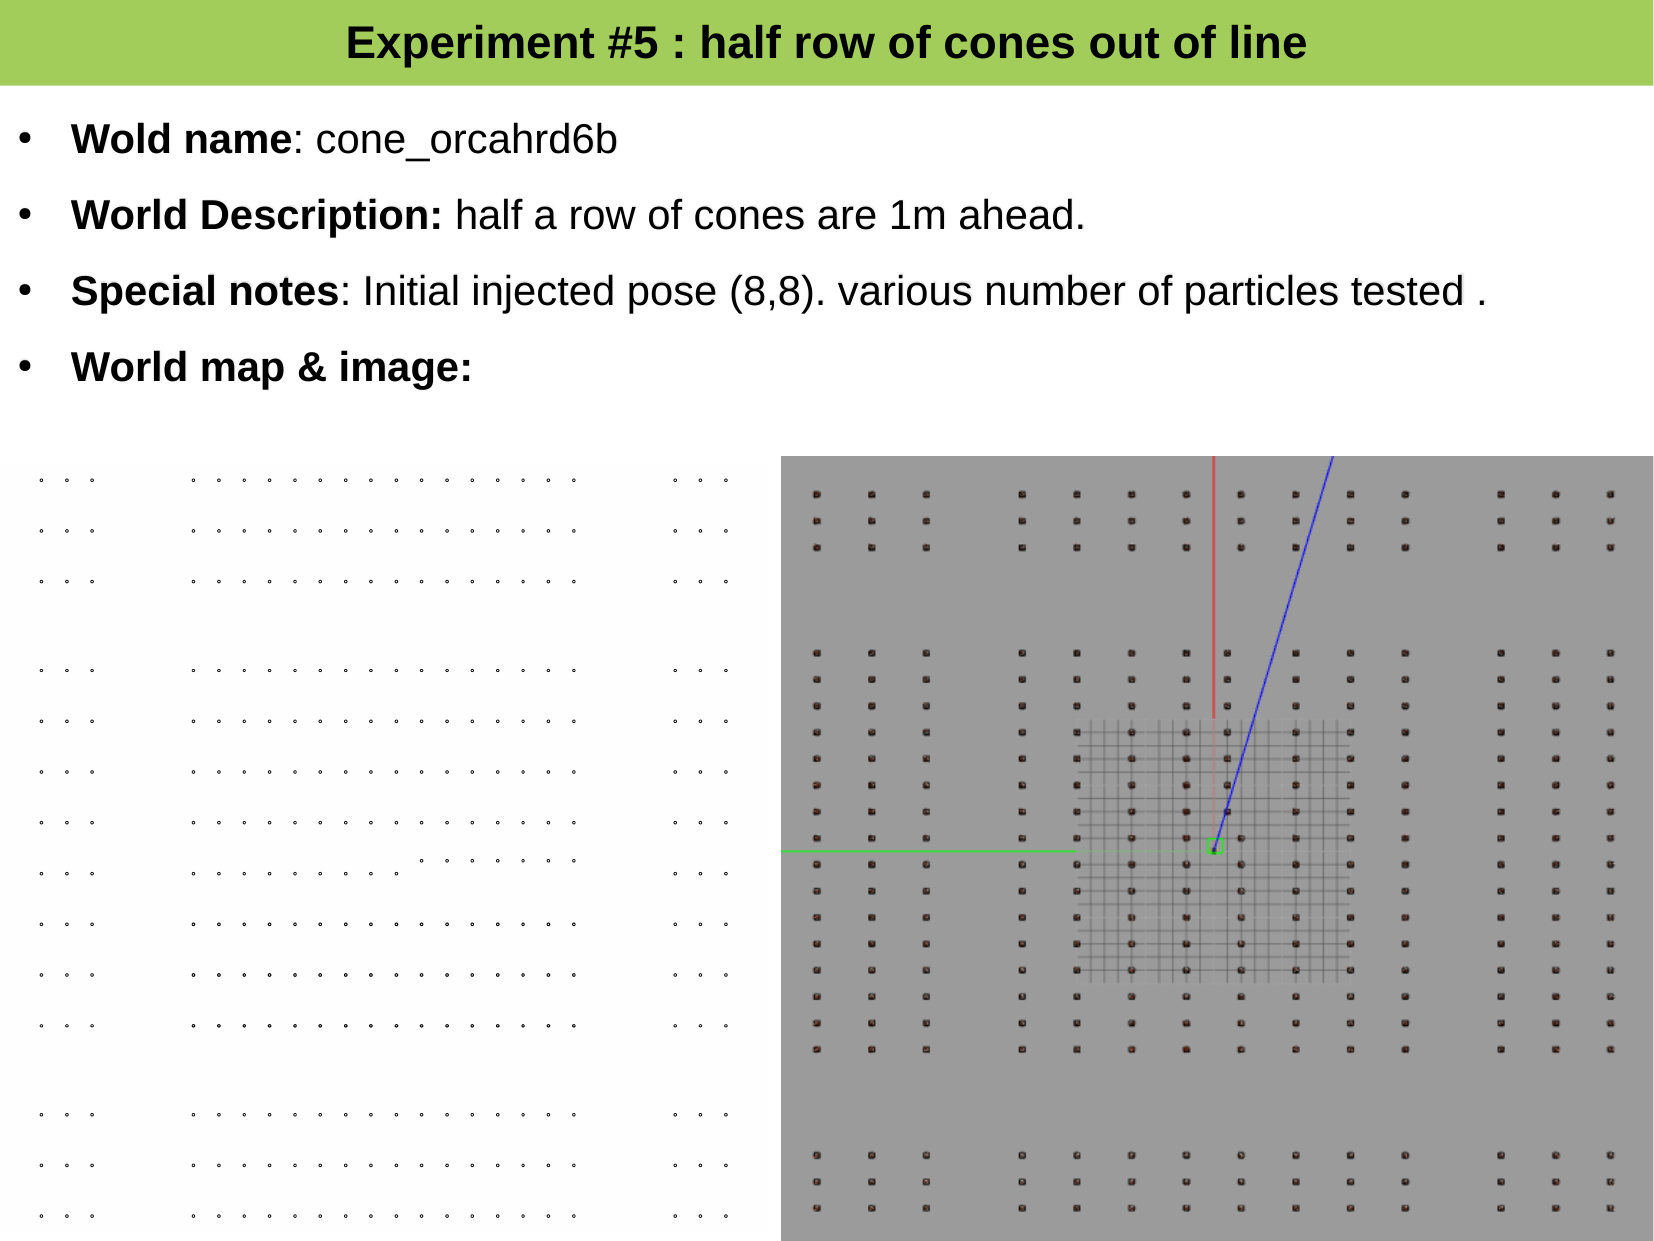

# Experiment #5 : half row of cones out of line
Wold name: cone_orcahrd6b
World Description: half a row of cones are 1m ahead.
Special notes: Initial injected pose (8,8). various number of particles tested .
World map & image: